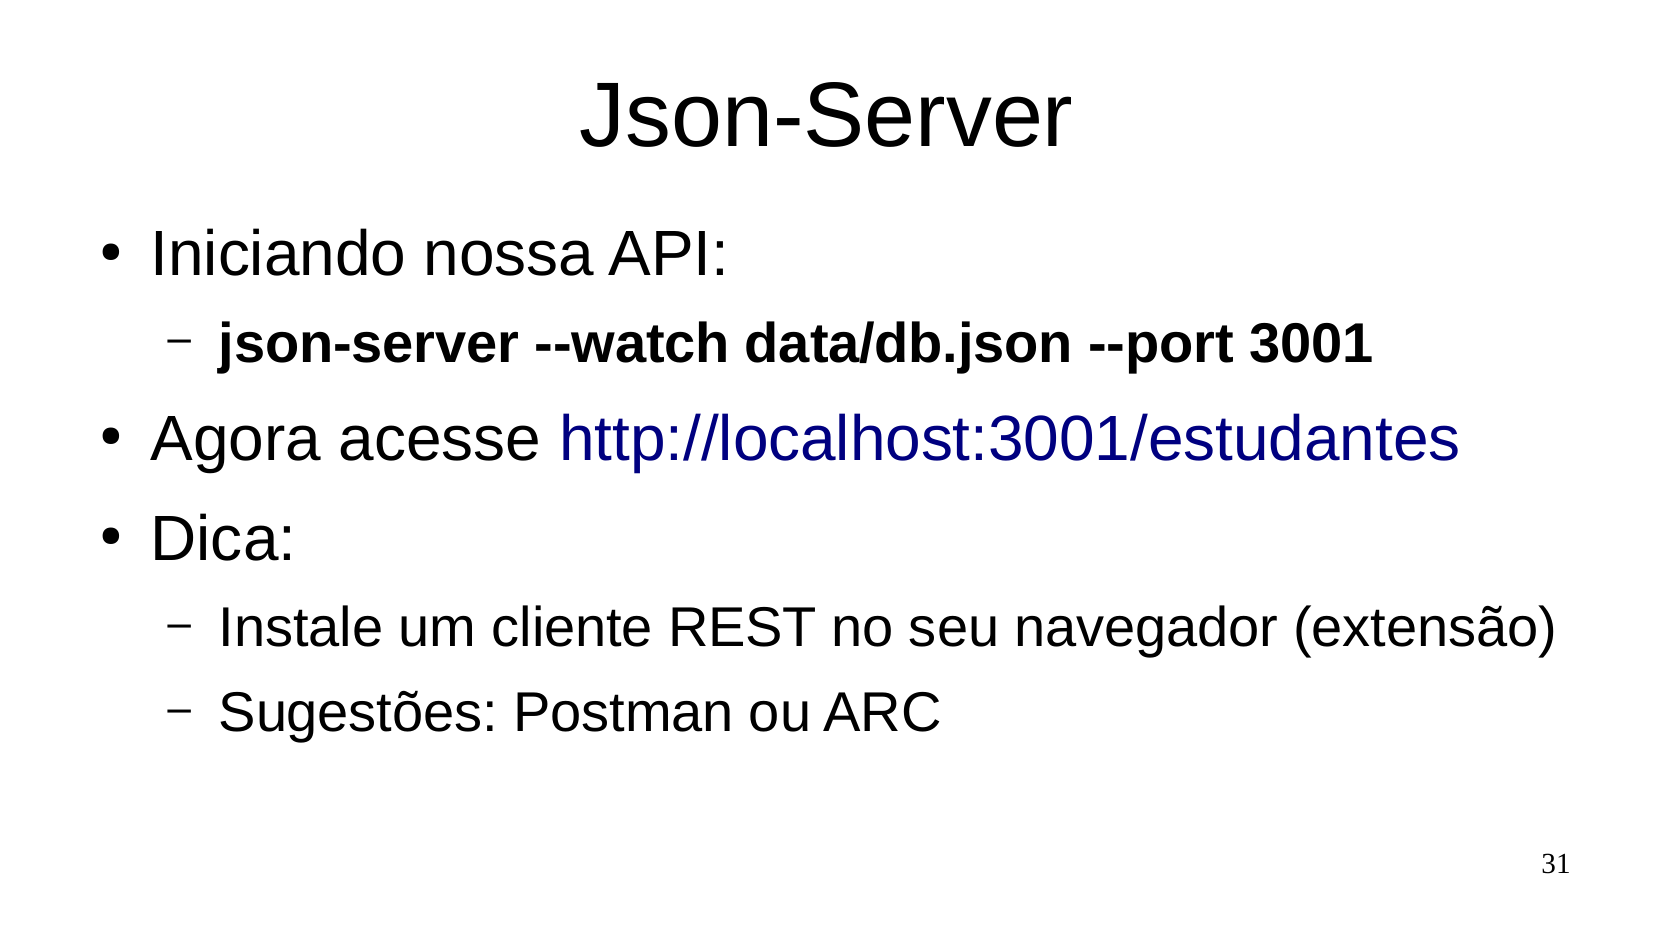

# Json-Server
Iniciando nossa API:
json-server --watch data/db.json --port 3001
Agora acesse http://localhost:3001/estudantes
Dica:
Instale um cliente REST no seu navegador (extensão)
Sugestões: Postman ou ARC
31